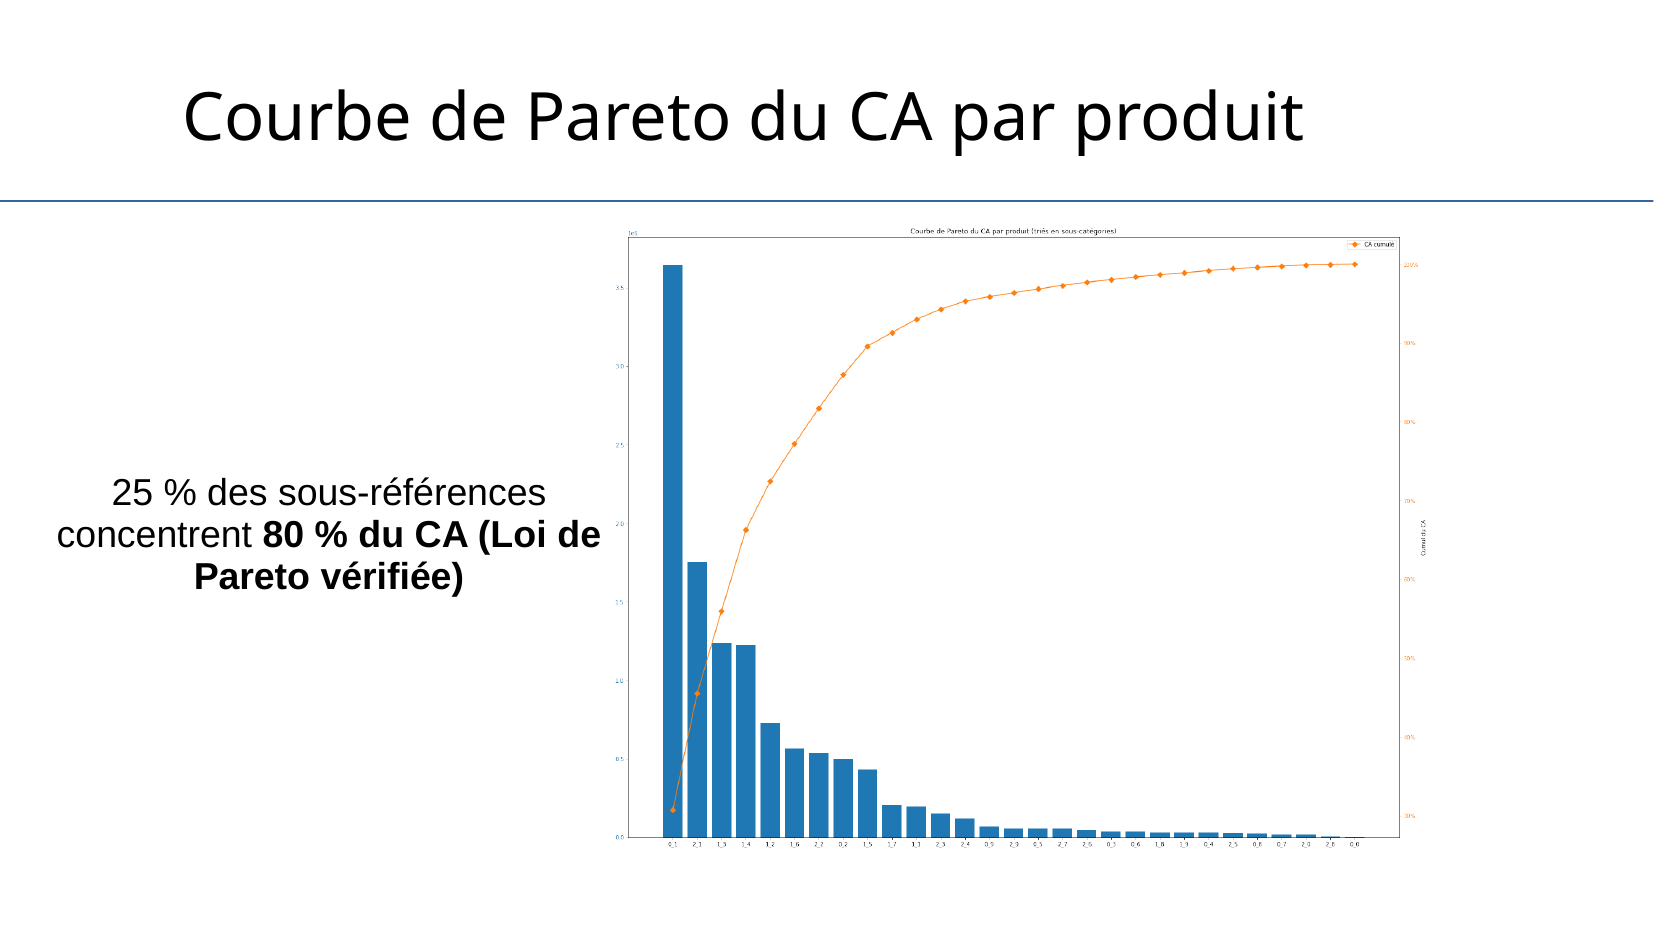

# Courbe de Pareto du CA par produit
25 % des sous-références concentrent 80 % du CA (Loi de Pareto vérifiée)